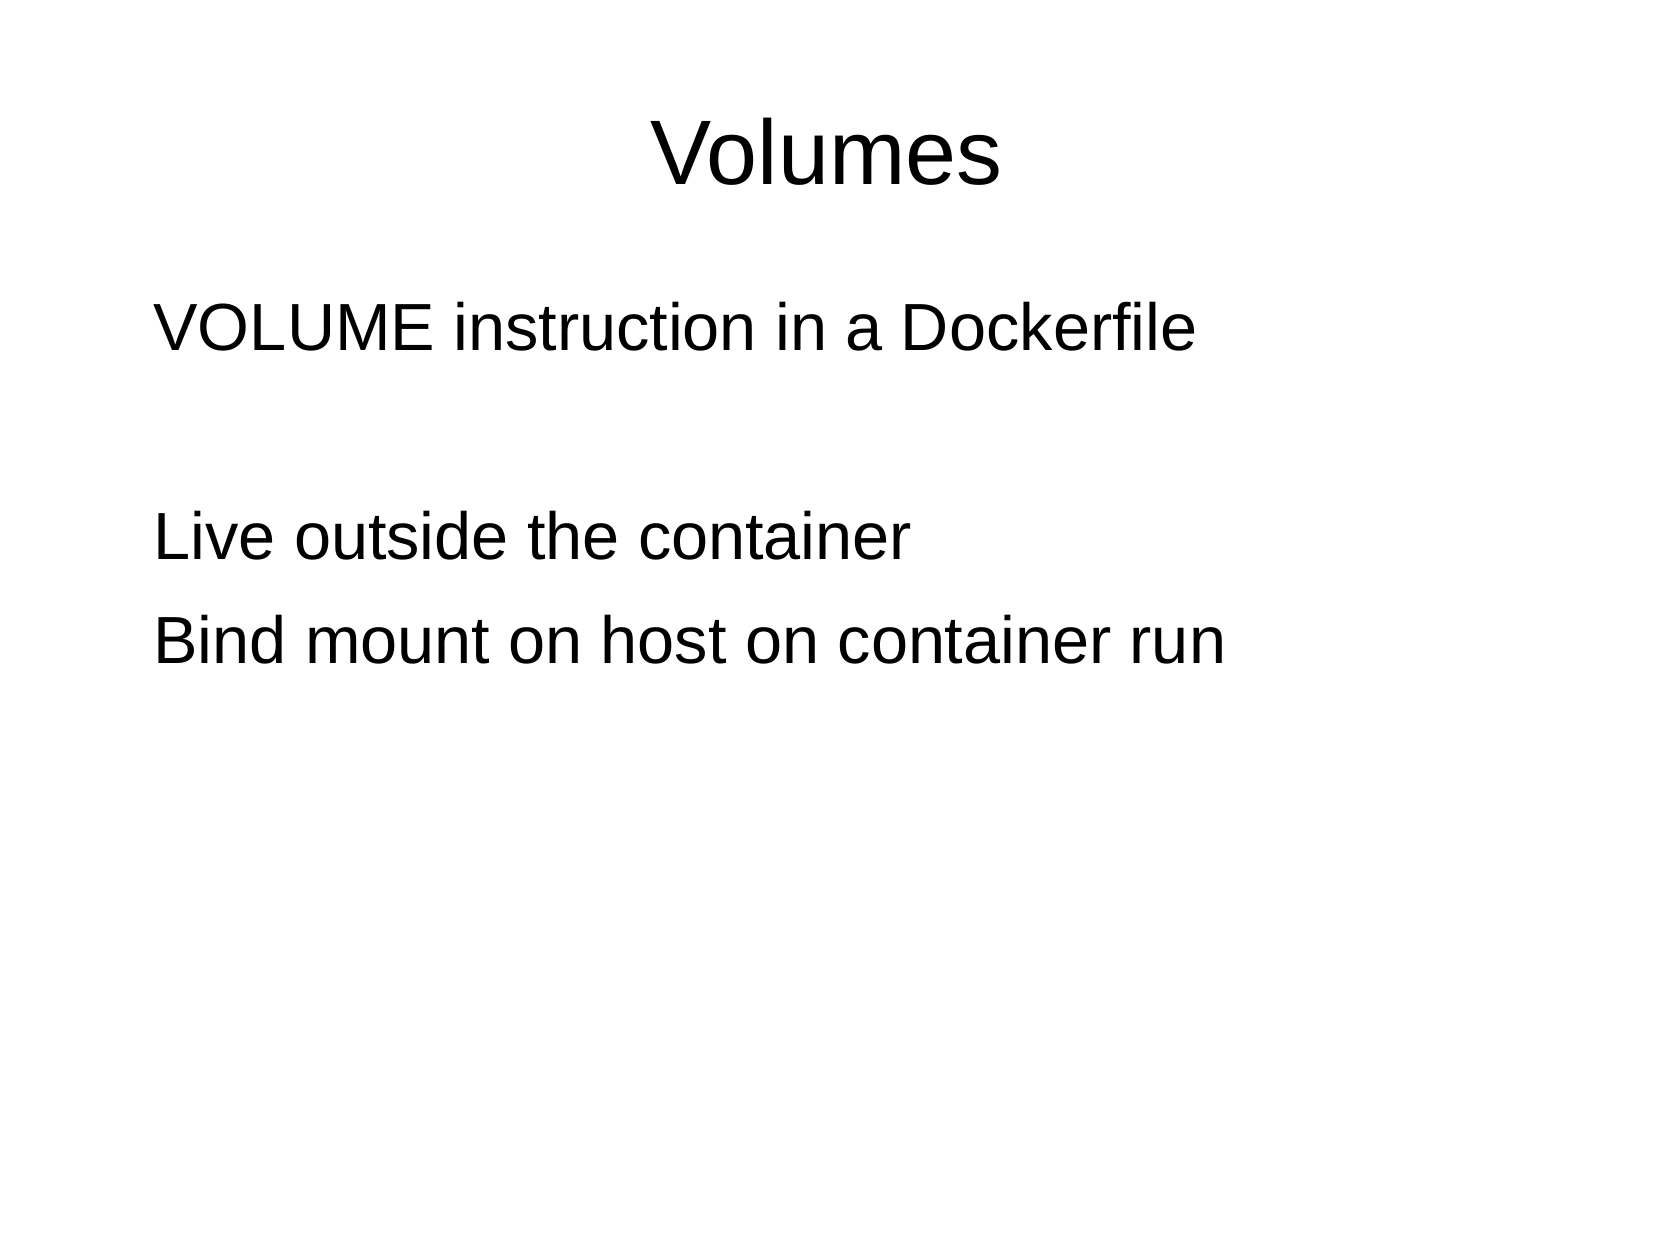

# Volumes
VOLUME instruction in a Dockerfile
Live outside the container
Bind mount on host on container run